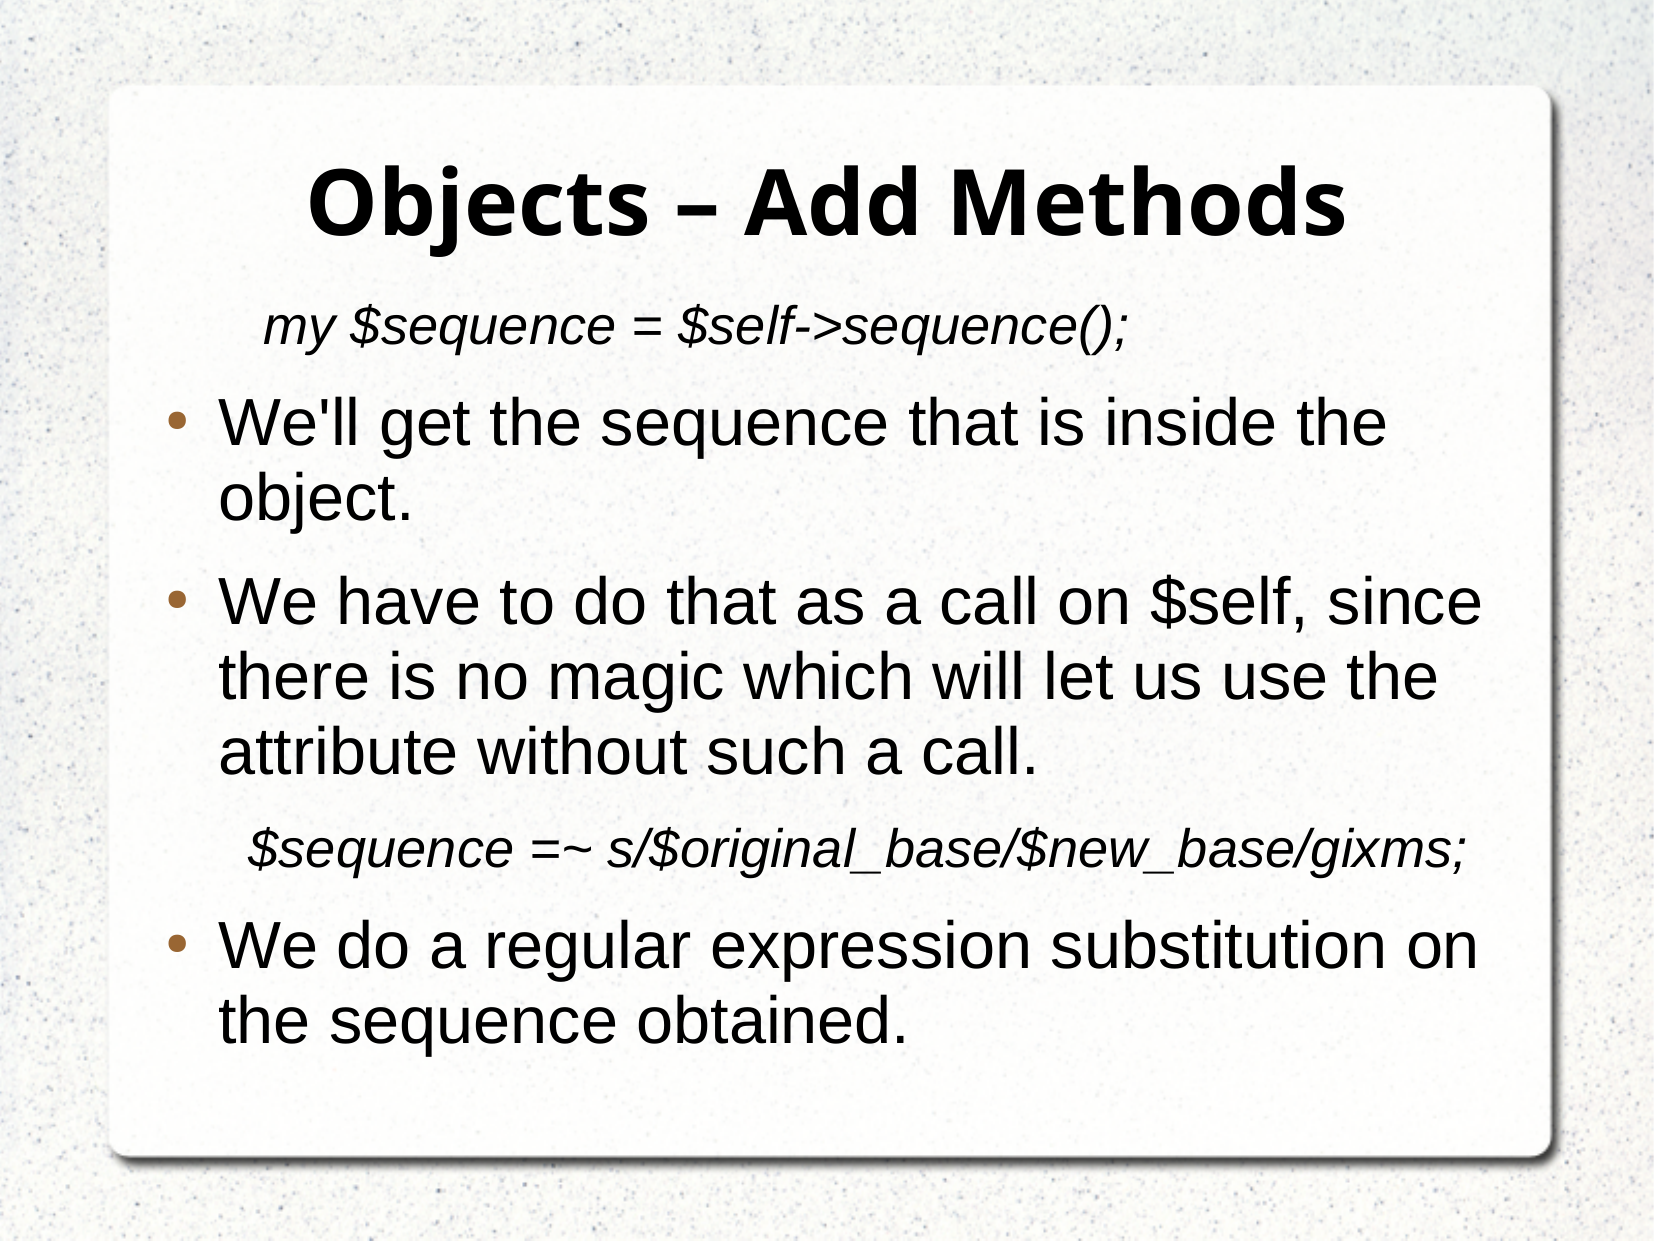

# Objects – Add Methods
 my $sequence = $self->sequence();
We'll get the sequence that is inside the object.
We have to do that as a call on $self, since there is no magic which will let us use the attribute without such a call.
 $sequence =~ s/$original_base/$new_base/gixms;
We do a regular expression substitution on the sequence obtained.